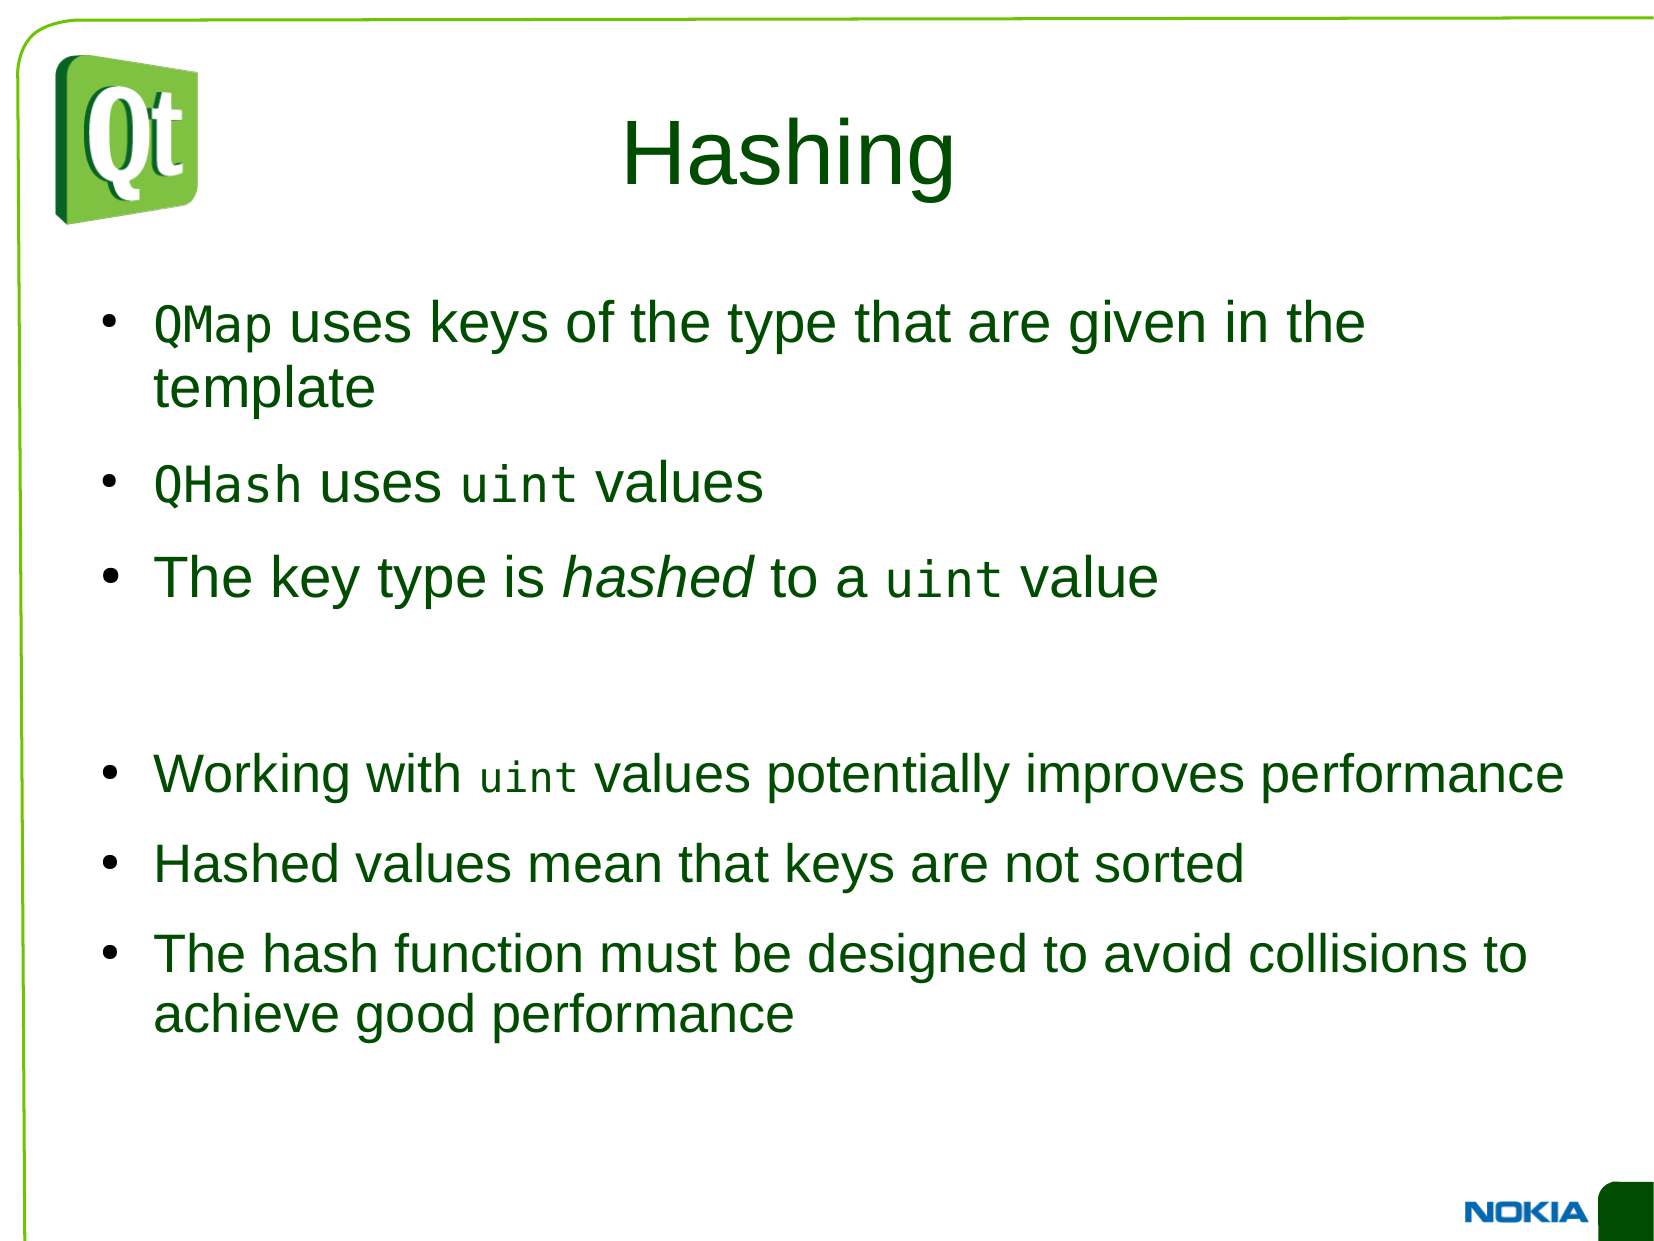

# Hashing
QMap uses keys of the type that are given in the template
QHash uses uint values
The key type is hashed to a uint value
Working with uint values potentially improves performance
Hashed values mean that keys are not sorted
The hash function must be designed to avoid collisions to achieve good performance